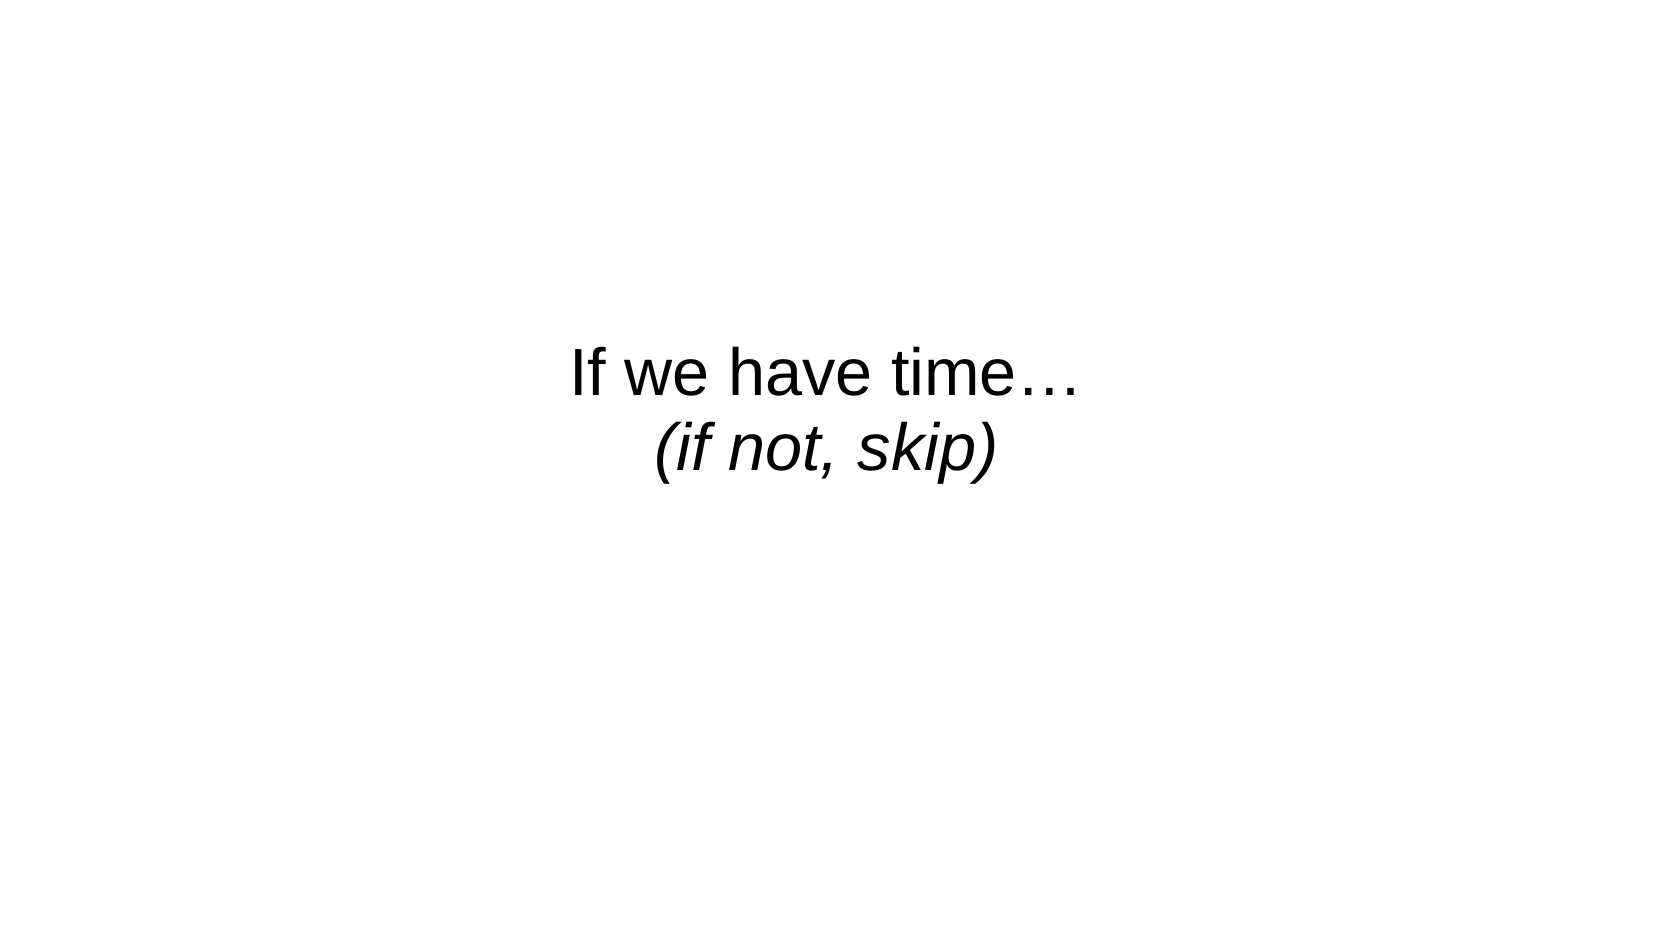

# If we have time… (if not, skip)